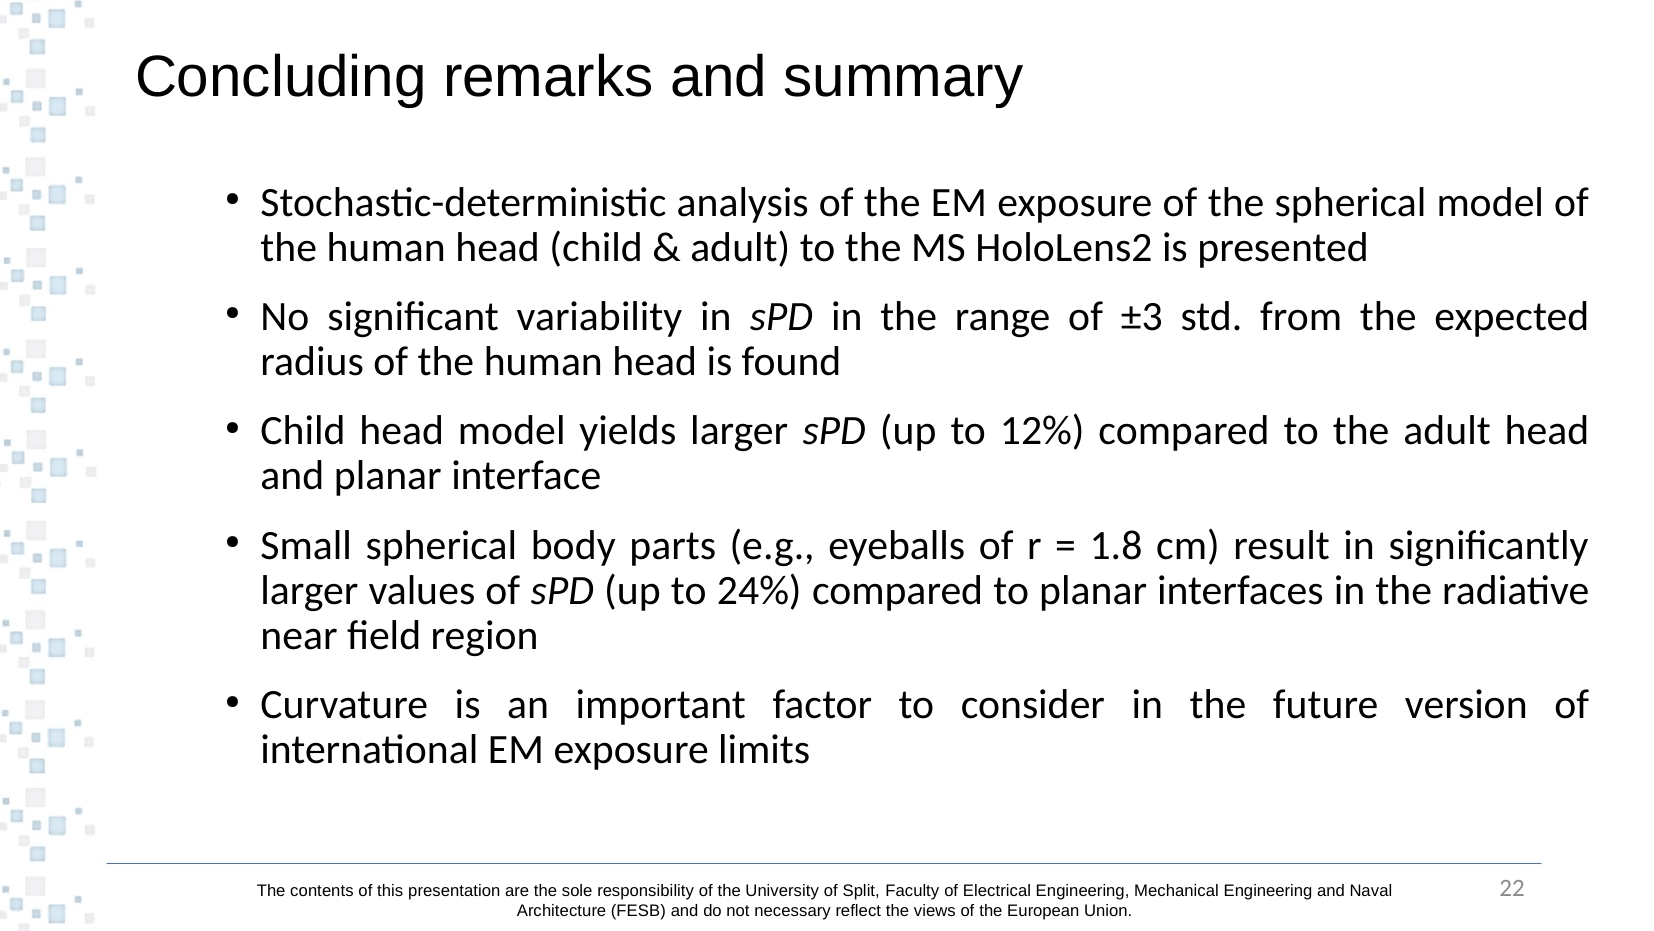

# Concluding remarks and summary
Stochastic-deterministic analysis of the EM exposure of the spherical model of the human head (child & adult) to the MS HoloLens2 is presented
No significant variability in sPD in the range of ±3 std. from the expected radius of the human head is found
Child head model yields larger sPD (up to 12%) compared to the adult head and planar interface
Small spherical body parts (e.g., eyeballs of r = 1.8 cm) result in significantly larger values of sPD (up to 24%) compared to planar interfaces in the radiative near field region
Curvature is an important factor to consider in the future version of international EM exposure limits
22
The contents of this presentation are the sole responsibility of the University of Split, Faculty of Electrical Engineering, Mechanical Engineering and Naval Architecture (FESB) and do not necessary reflect the views of the European Union.